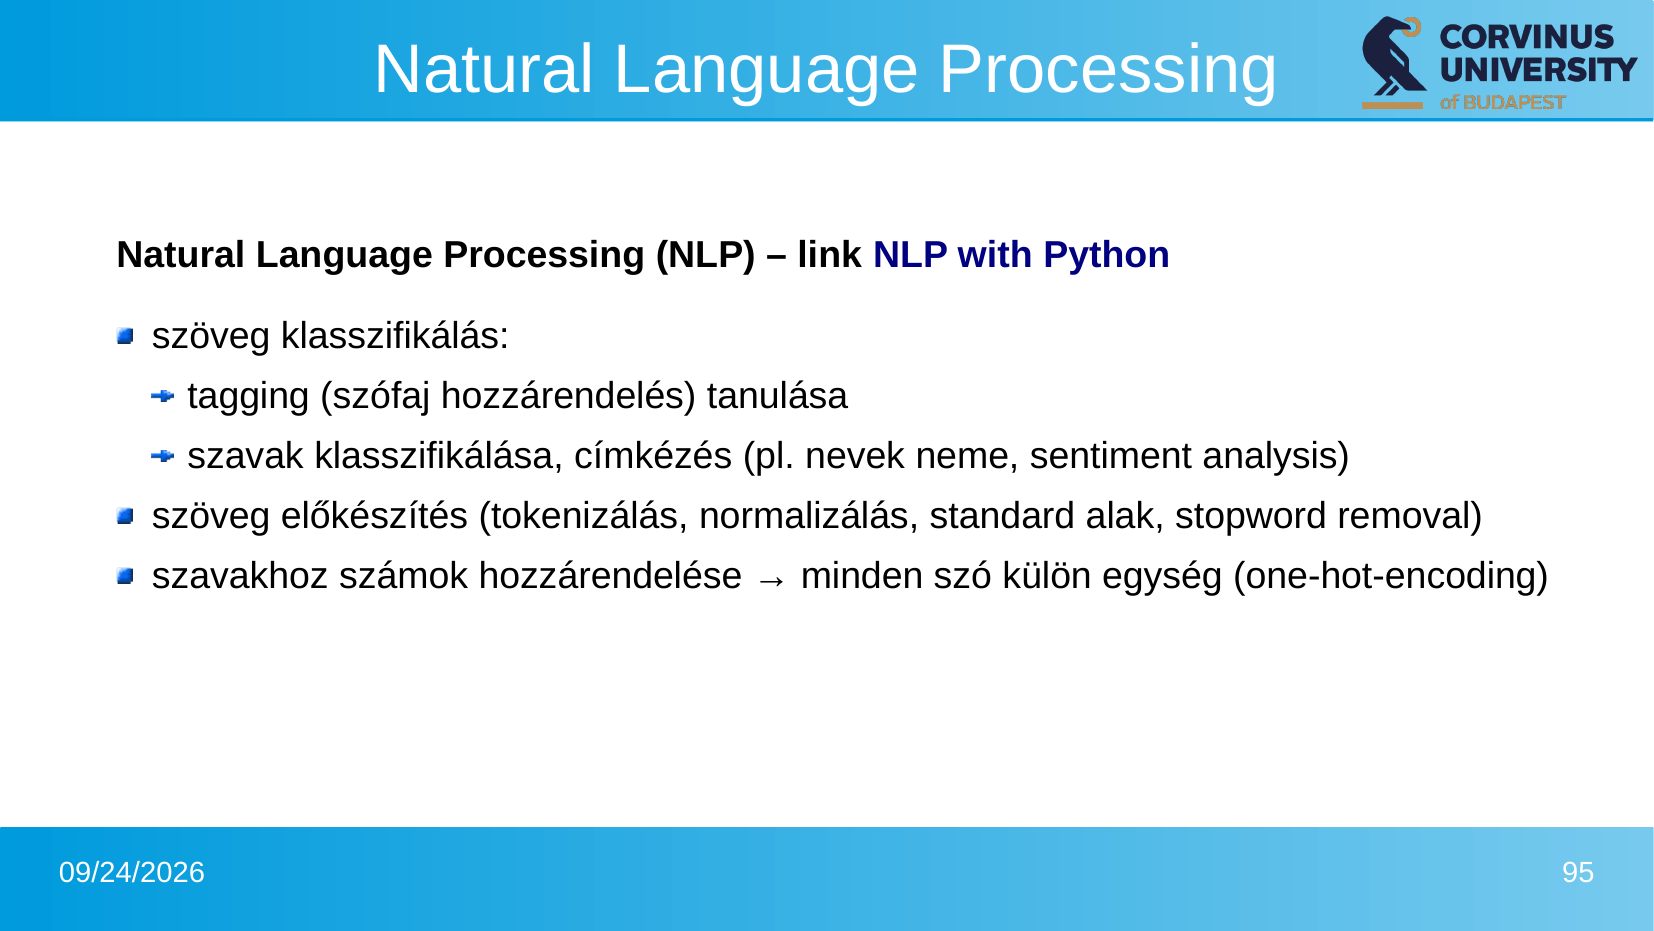

# Natural Language Processing
Natural Language Processing (NLP) – link NLP with Python
szöveg klasszifikálás:
tagging (szófaj hozzárendelés) tanulása
szavak klasszifikálása, címkézés (pl. nevek neme, sentiment analysis)
szöveg előkészítés (tokenizálás, normalizálás, standard alak, stopword removal)
szavakhoz számok hozzárendelése → minden szó külön egység (one-hot-encoding)
95